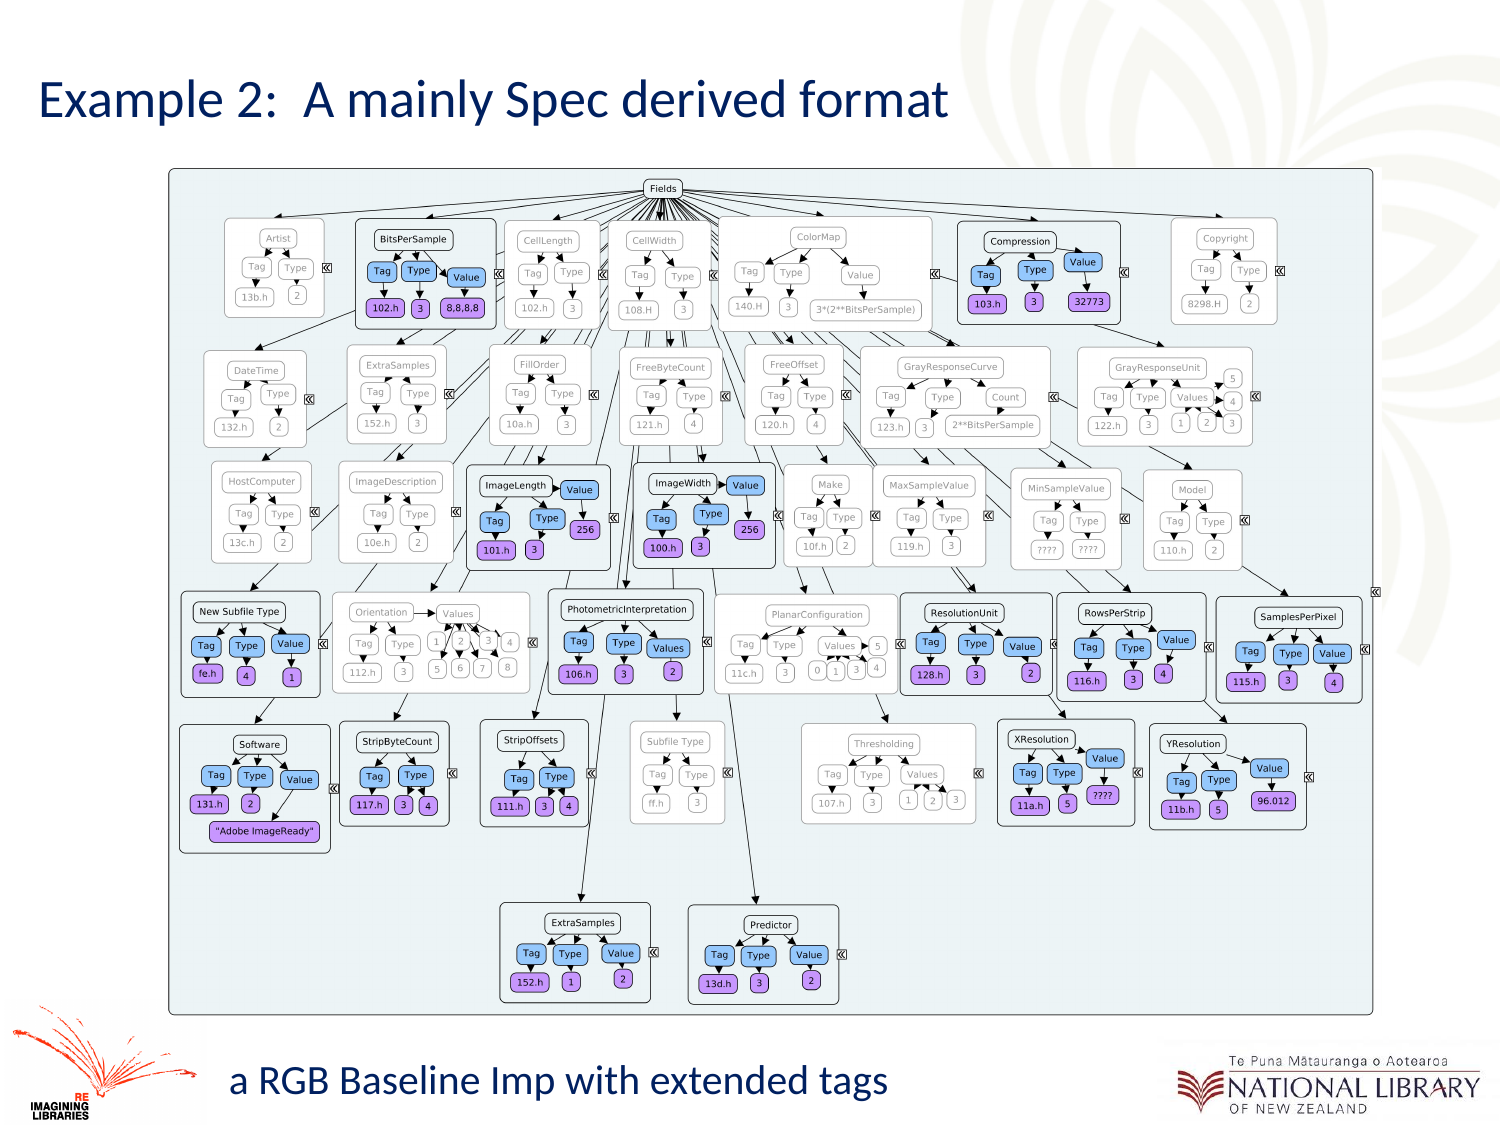

# Example 2: A mainly Spec derived format
a RGB Baseline Imp with extended tags